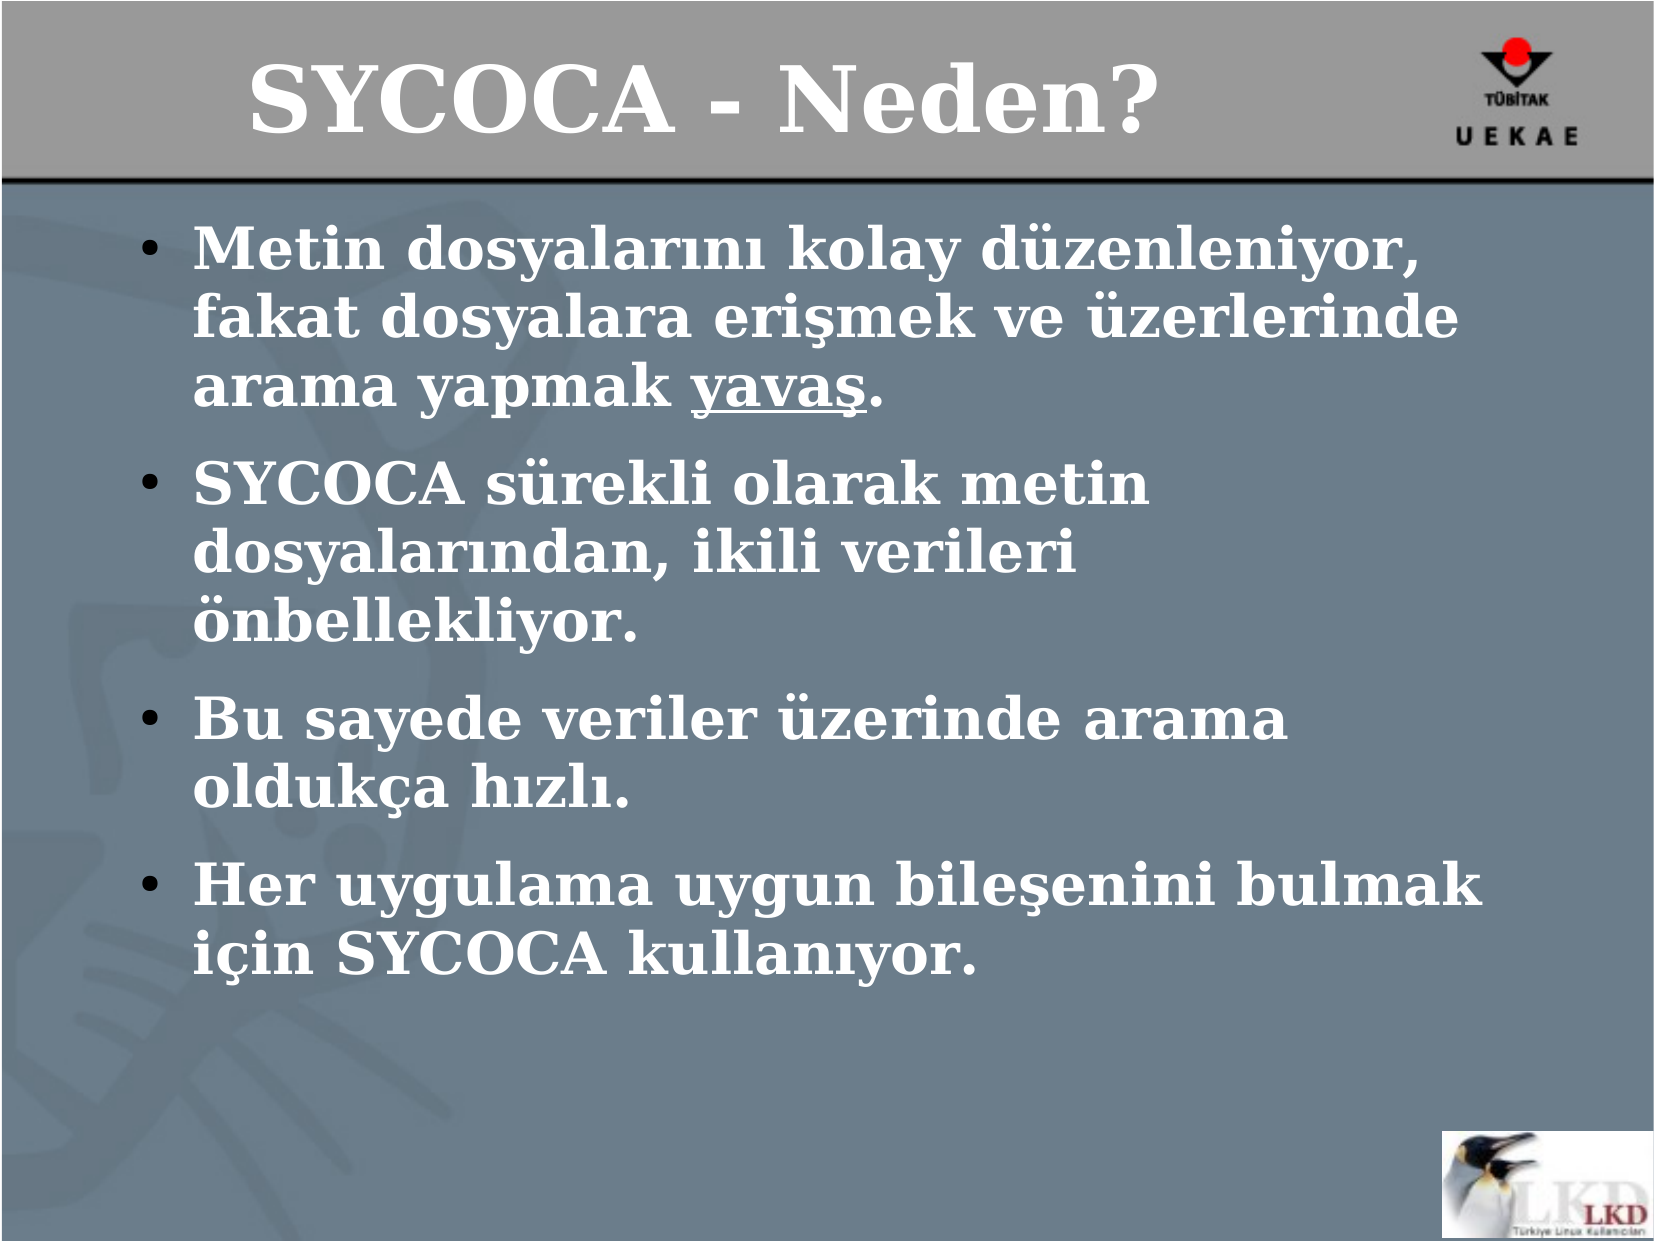

# SYCOCA - Neden?
Metin dosyalarını kolay düzenleniyor, fakat dosyalara erişmek ve üzerlerinde arama yapmak yavaş.
SYCOCA sürekli olarak metin dosyalarından, ikili verileri önbellekliyor.
Bu sayede veriler üzerinde arama oldukça hızlı.
Her uygulama uygun bileşenini bulmak için SYCOCA kullanıyor.